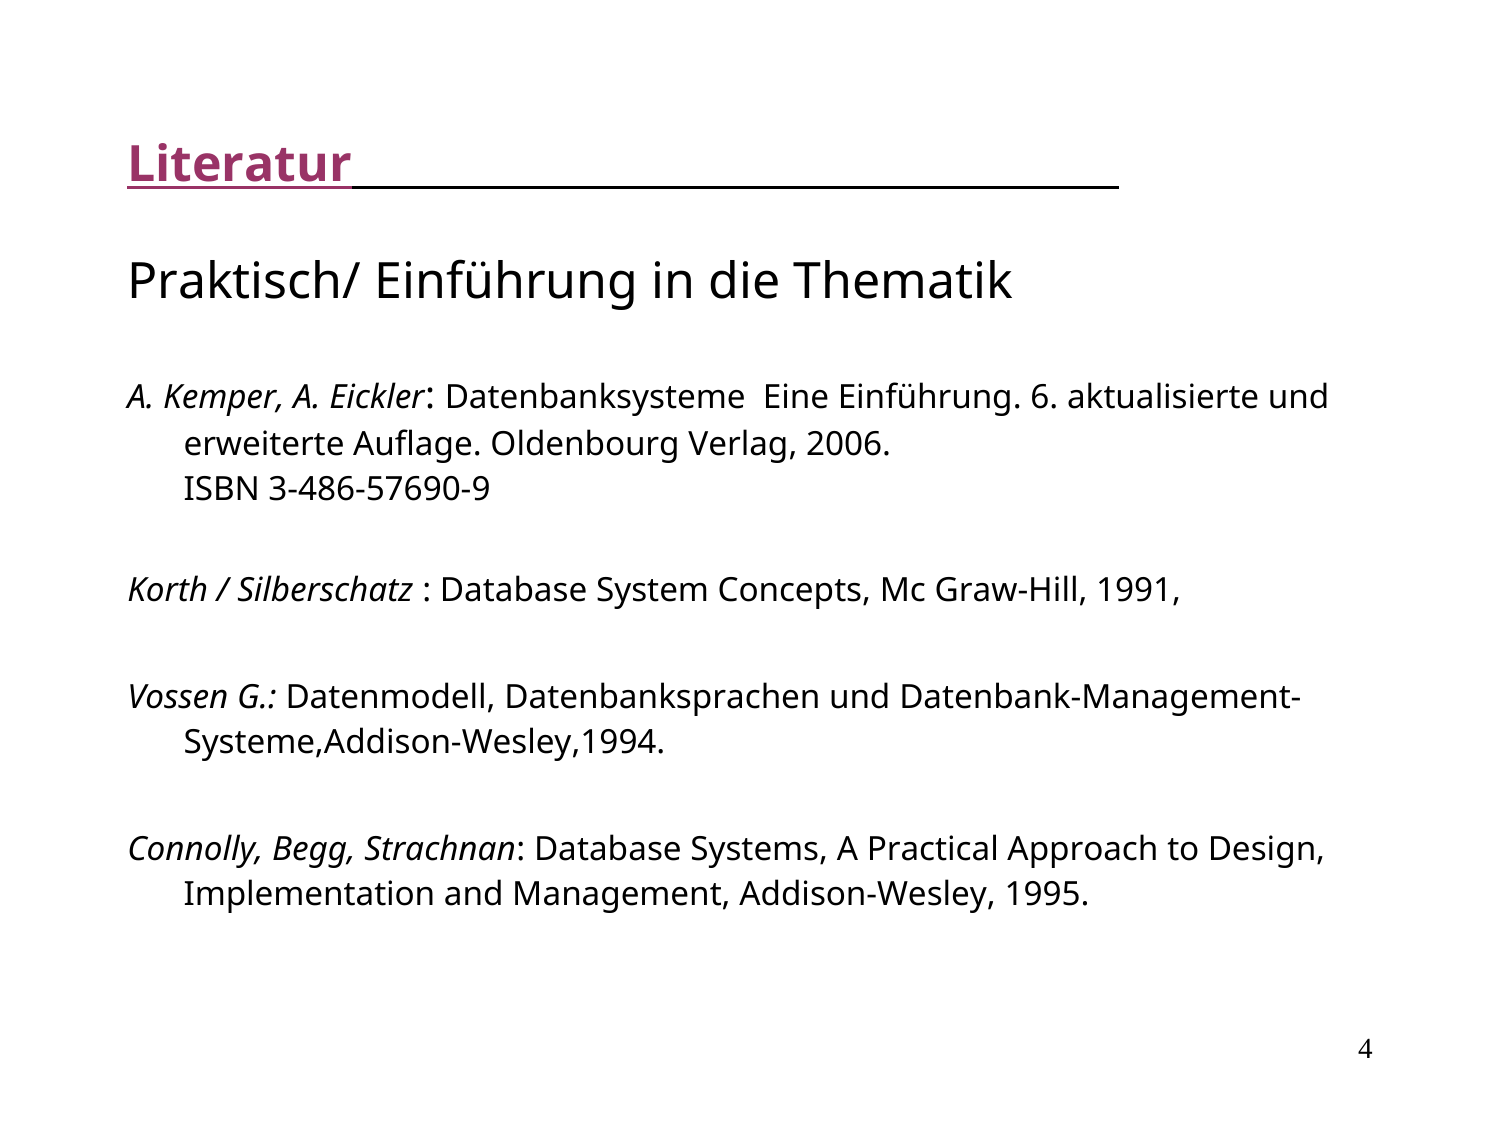

# Literatur
Praktisch/ Einführung in die Thematik
A. Kemper, A. Eickler: Datenbanksysteme Eine Einführung. 6. aktualisierte und erweiterte Auflage. Oldenbourg Verlag, 2006.
ISBN 3-486-57690-9
Korth / Silberschatz : Database System Concepts, Mc Graw-Hill, 1991,
Vossen G.: Datenmodell, Datenbanksprachen und Datenbank-Management-Systeme,Addison-Wesley,1994.
Connolly, Begg, Strachnan: Database Systems, A Practical Approach to Design, Implementation and Management, Addison-Wesley, 1995.
4